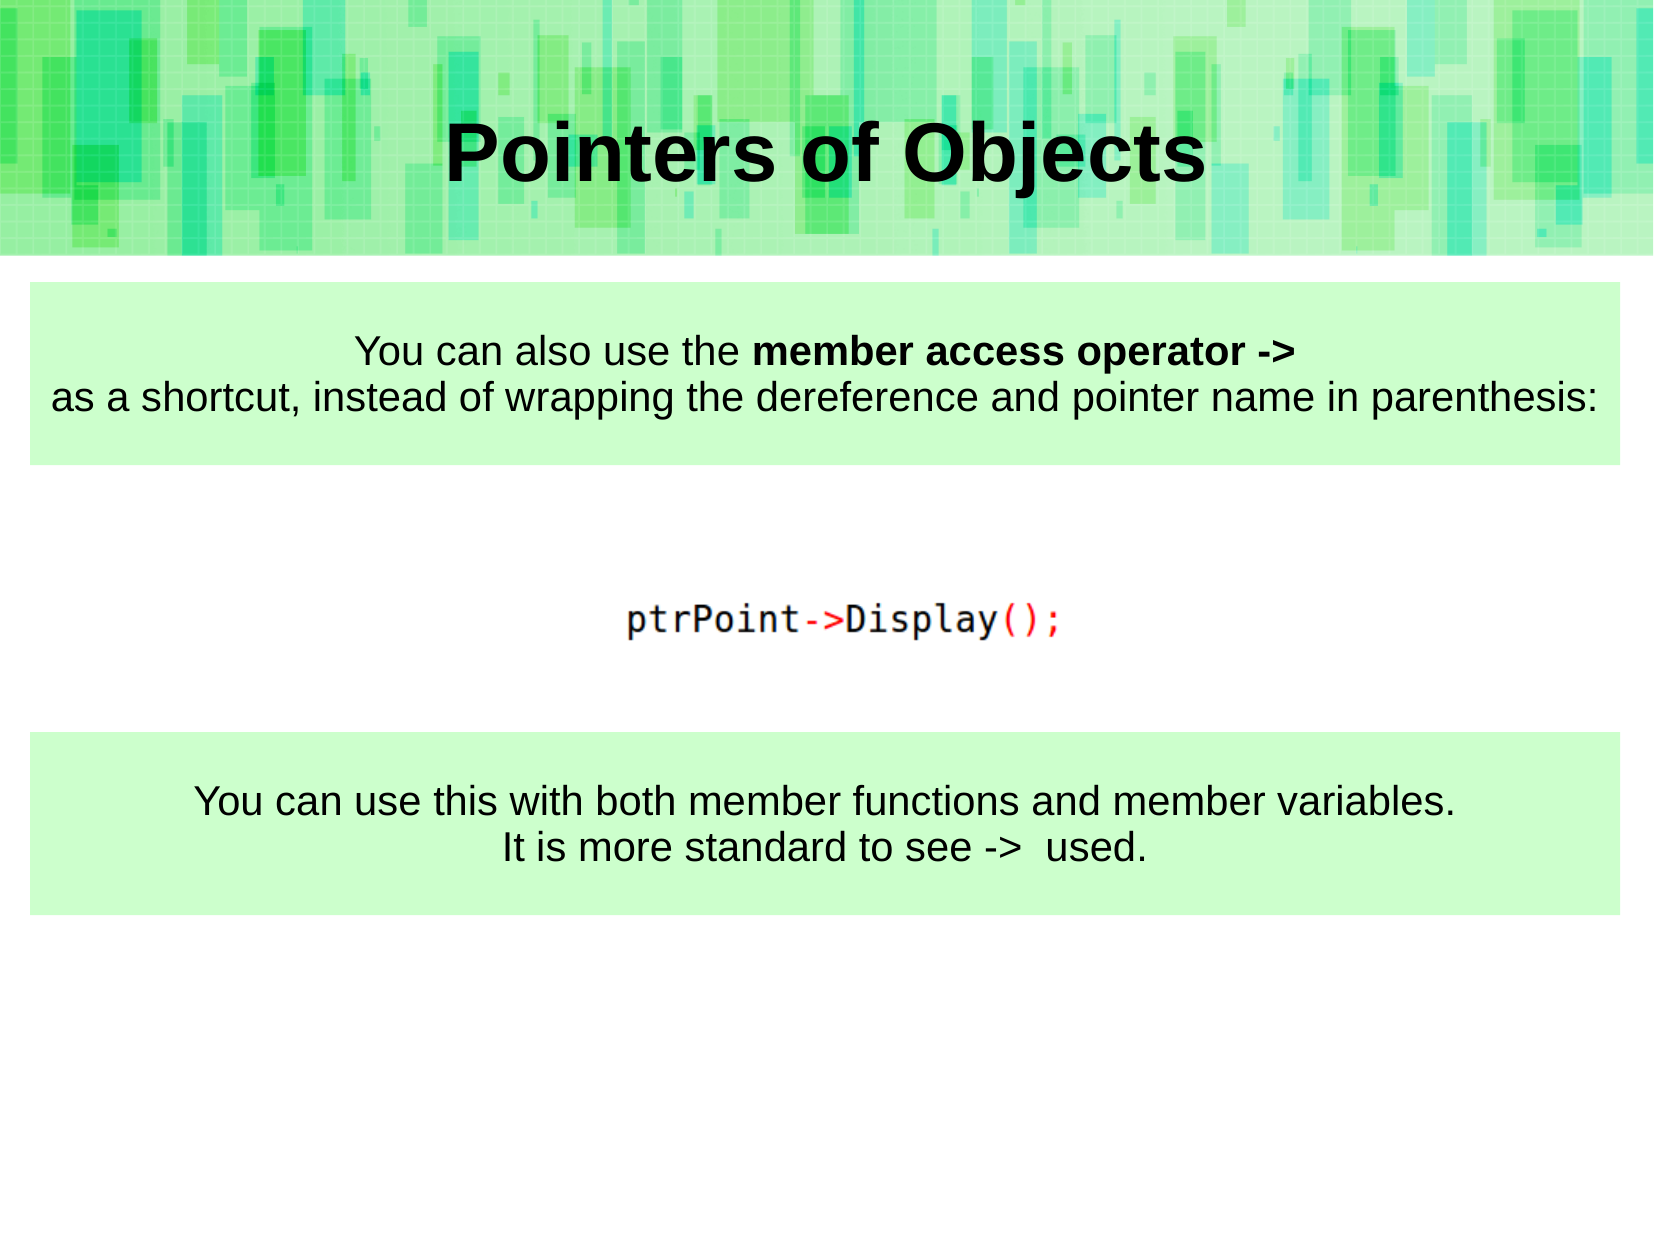

# Pointers of Objects
You can also use the member access operator ->
as a shortcut, instead of wrapping the dereference and pointer name in parenthesis:
You can use this with both member functions and member variables.
It is more standard to see -> used.